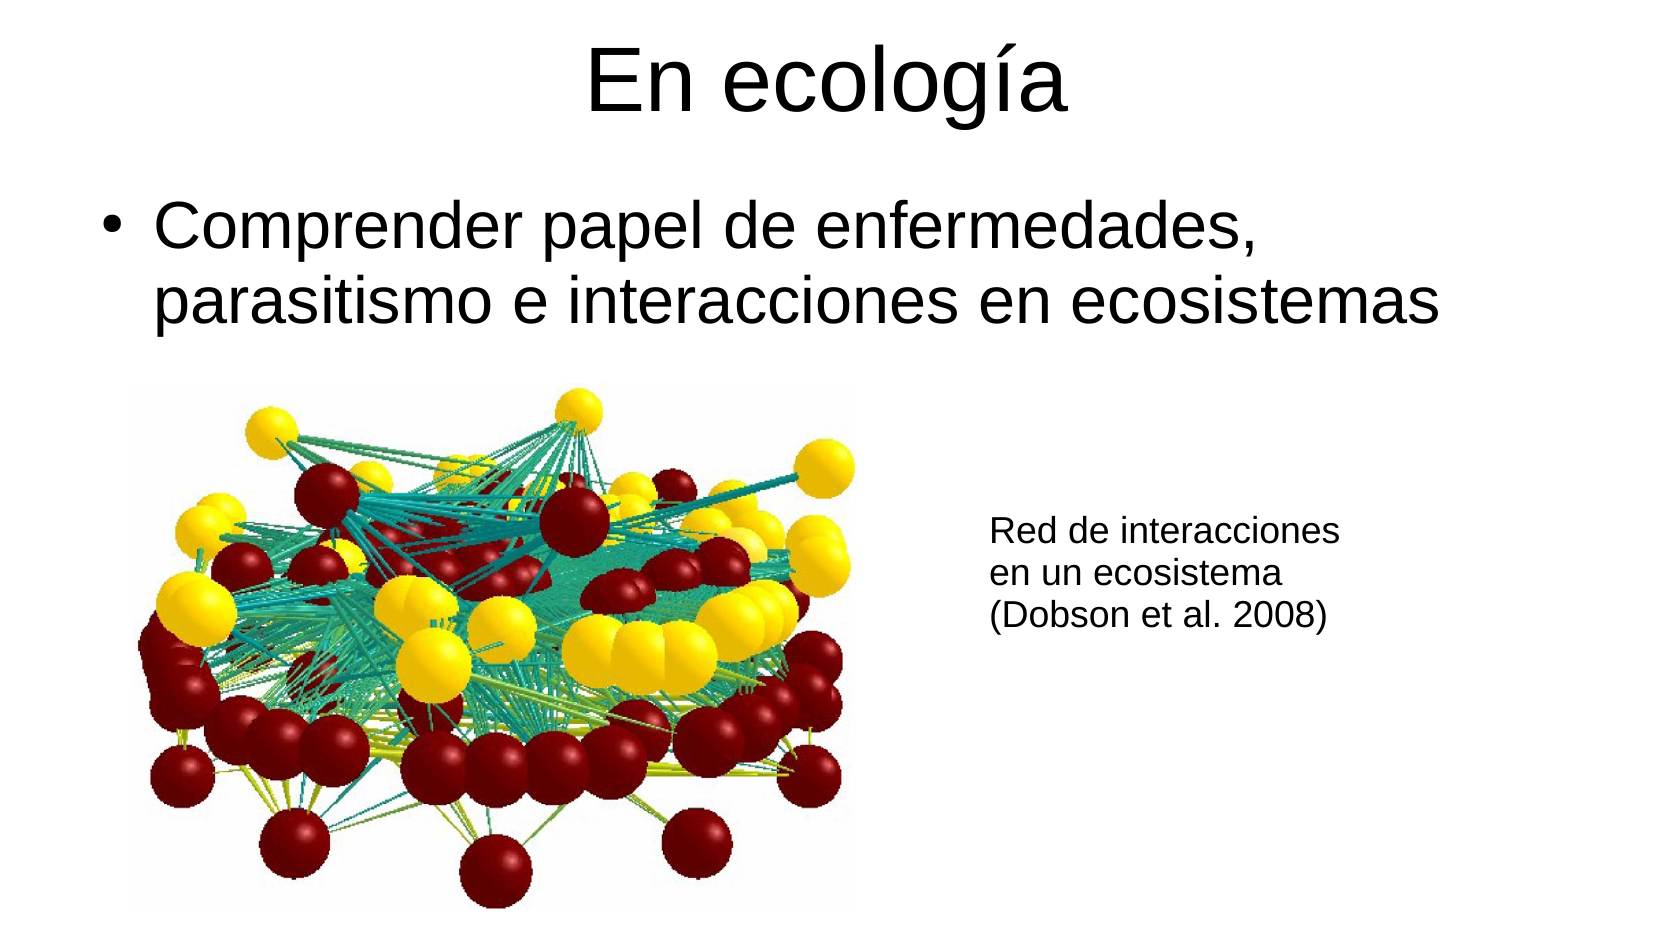

# En ecología
Comprender papel de enfermedades, parasitismo e interacciones en ecosistemas
Red de interacciones en un ecosistema (Dobson et al. 2008)